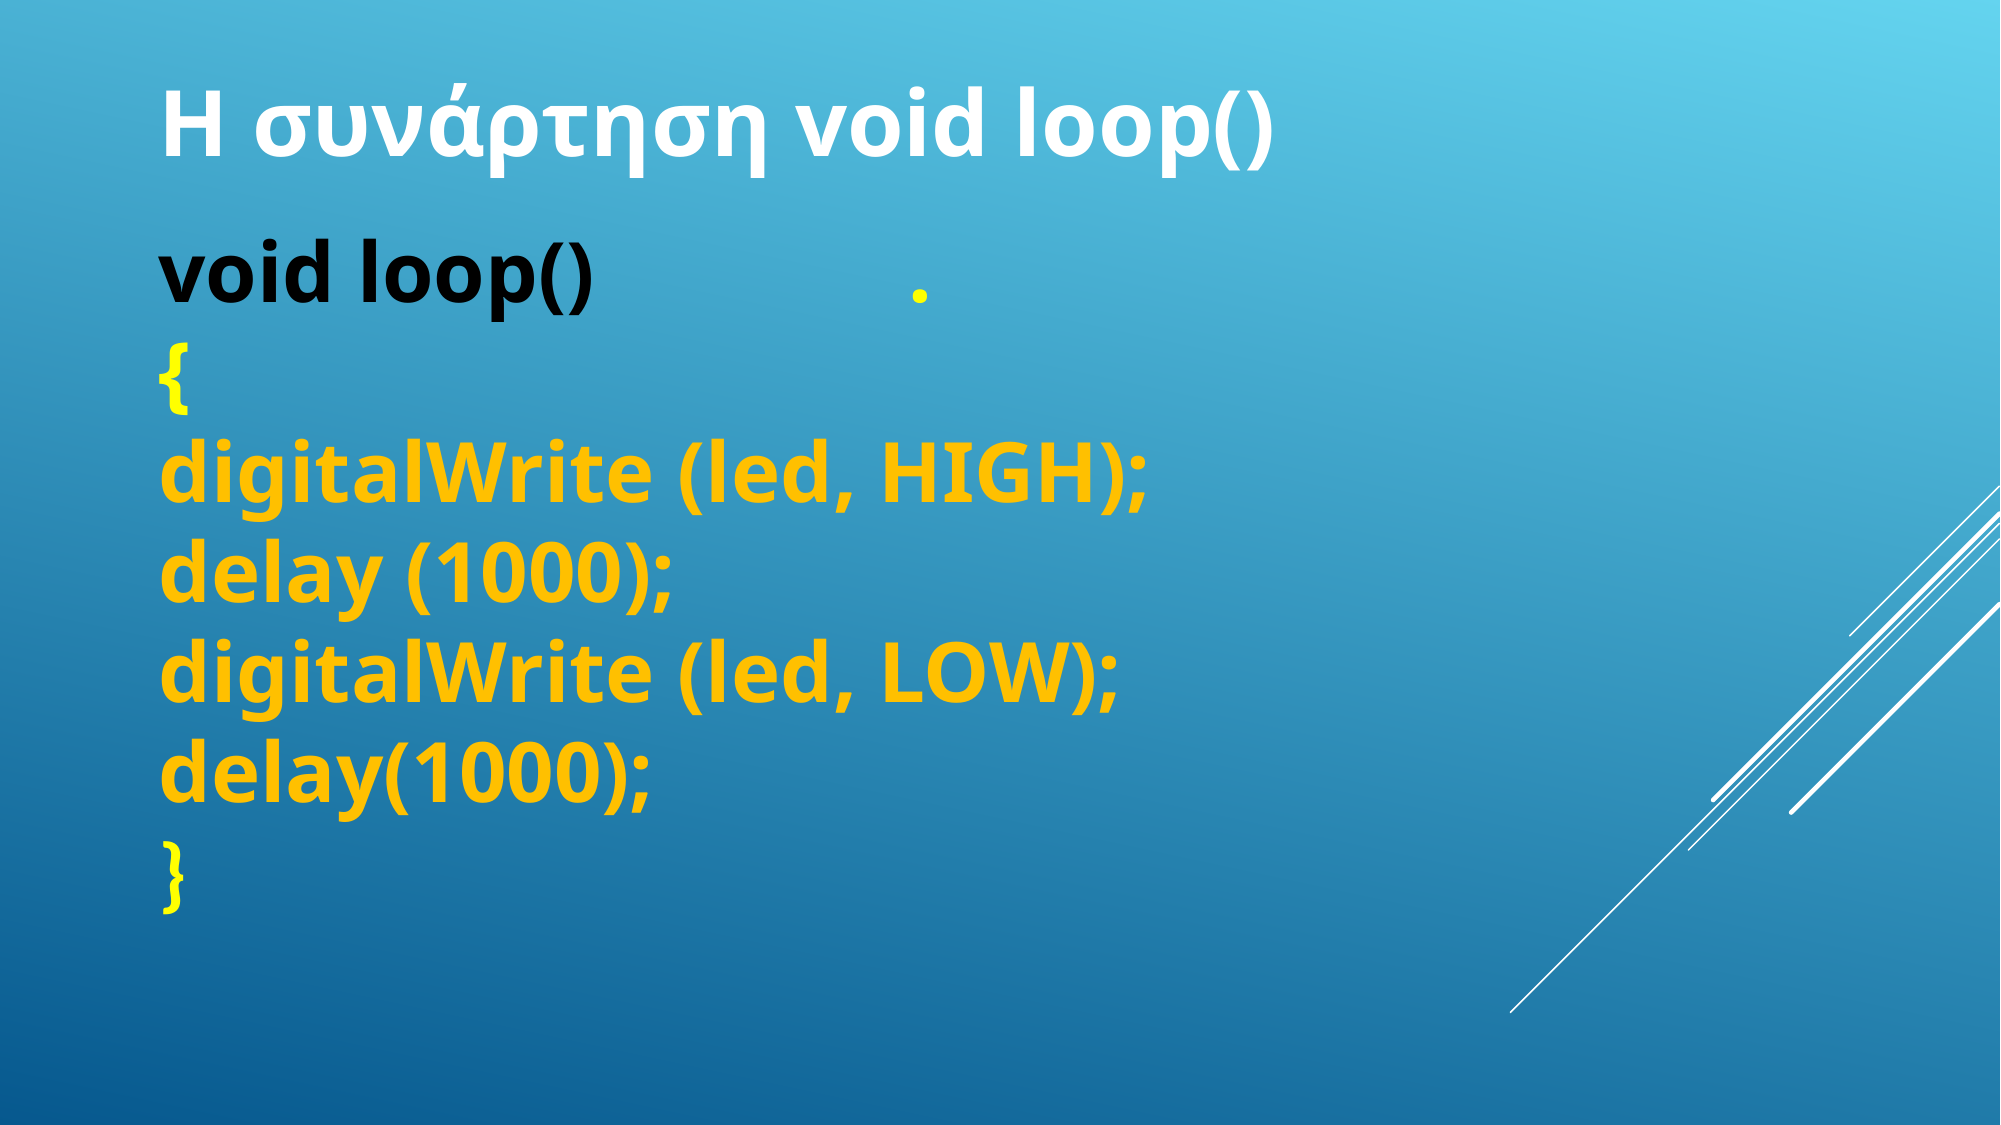

Η συνάρτηση void loop()
void loop() 				.
{
digitalWrite (led, HIGH);
delay (1000);
digitalWrite (led, LOW);
delay(1000);
}